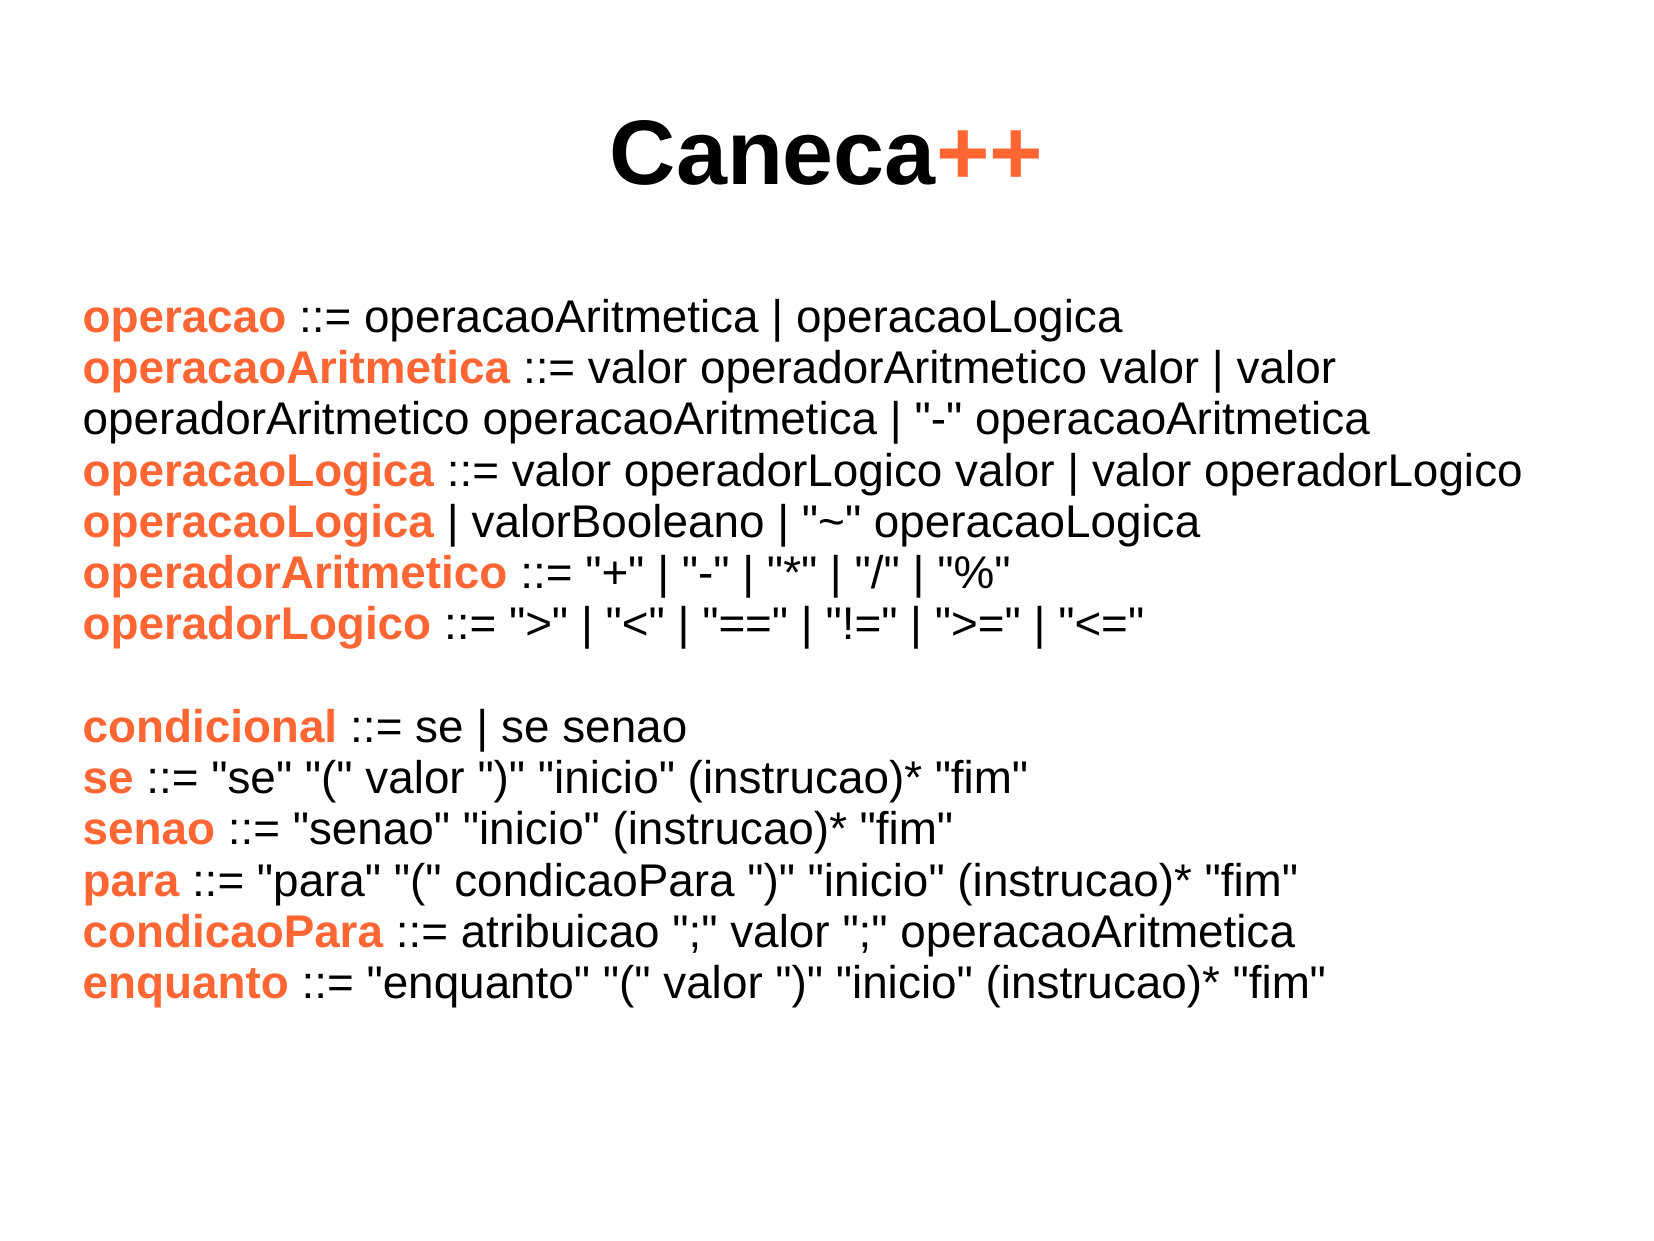

# Caneca++
operacao ::= operacaoAritmetica | operacaoLogica
operacaoAritmetica ::= valor operadorAritmetico valor | valor operadorAritmetico operacaoAritmetica | "-" operacaoAritmetica
operacaoLogica ::= valor operadorLogico valor | valor operadorLogico operacaoLogica | valorBooleano | "~" operacaoLogica
operadorAritmetico ::= "+" | "-" | "*" | "/" | "%"
operadorLogico ::= ">" | "<" | "==" | "!=" | ">=" | "<="
condicional ::= se | se senao
se ::= "se" "(" valor ")" "inicio" (instrucao)* "fim"
senao ::= "senao" "inicio" (instrucao)* "fim"
para ::= "para" "(" condicaoPara ")" "inicio" (instrucao)* "fim"
condicaoPara ::= atribuicao ";" valor ";" operacaoAritmetica
enquanto ::= "enquanto" "(" valor ")" "inicio" (instrucao)* "fim"